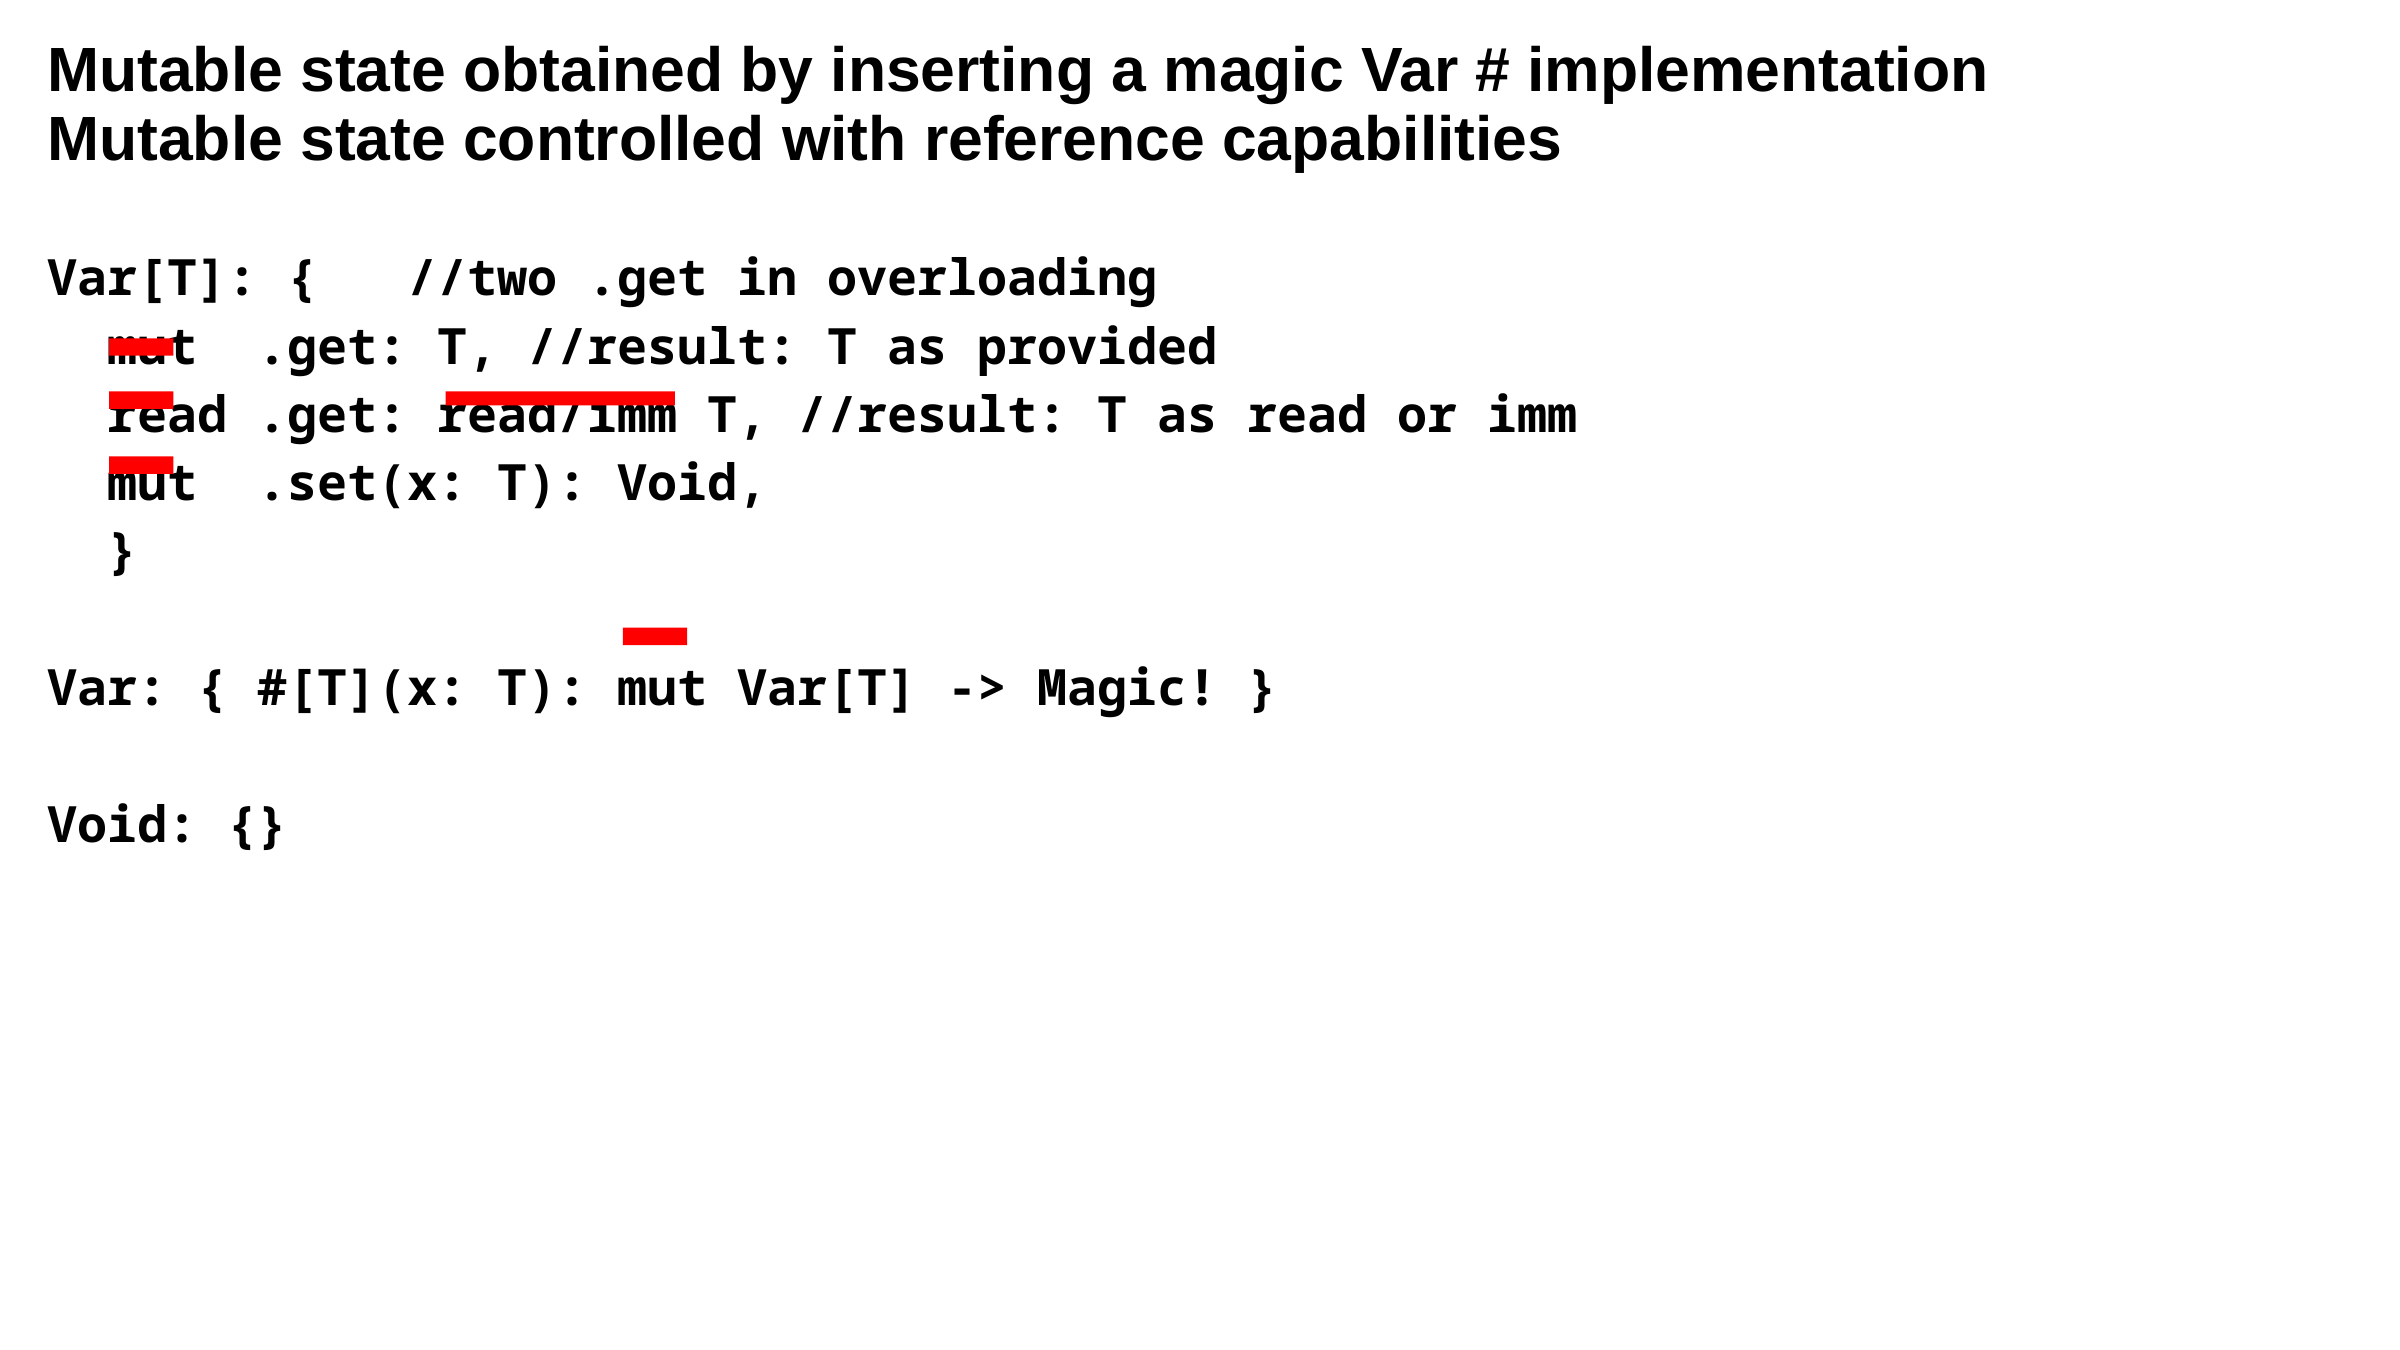

Mutable state obtained by inserting a magic Var # implementation
Mutable state controlled with reference capabilities
Var[T]: { //two .get in overloading
 mut .get: T, //result: T as provided
 read .get: read/imm T, //result: T as read or imm
 mut .set(x: T): Void,
 }
Var: { #[T](x: T): mut Var[T] -> Magic! }
Void: {}